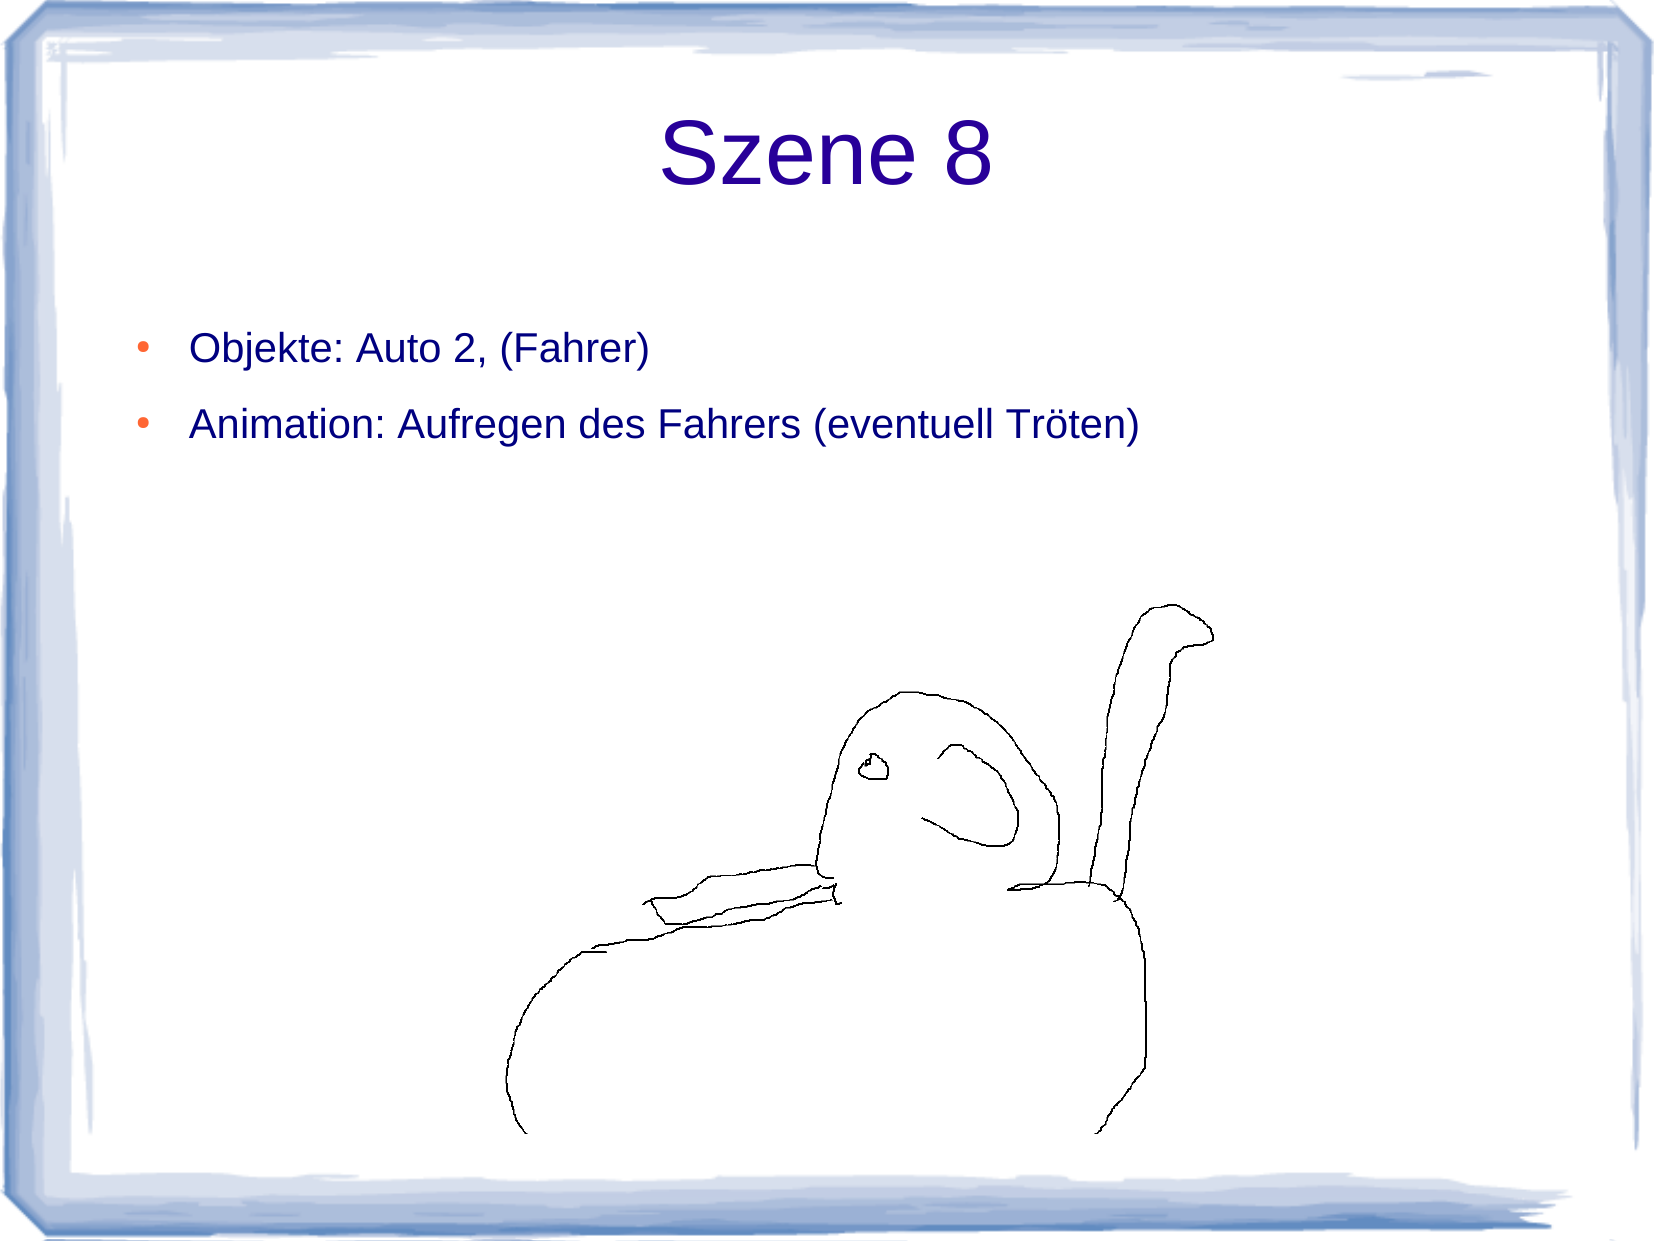

# Szene 8
Objekte: Auto 2, (Fahrer)
Animation: Aufregen des Fahrers (eventuell Tröten)